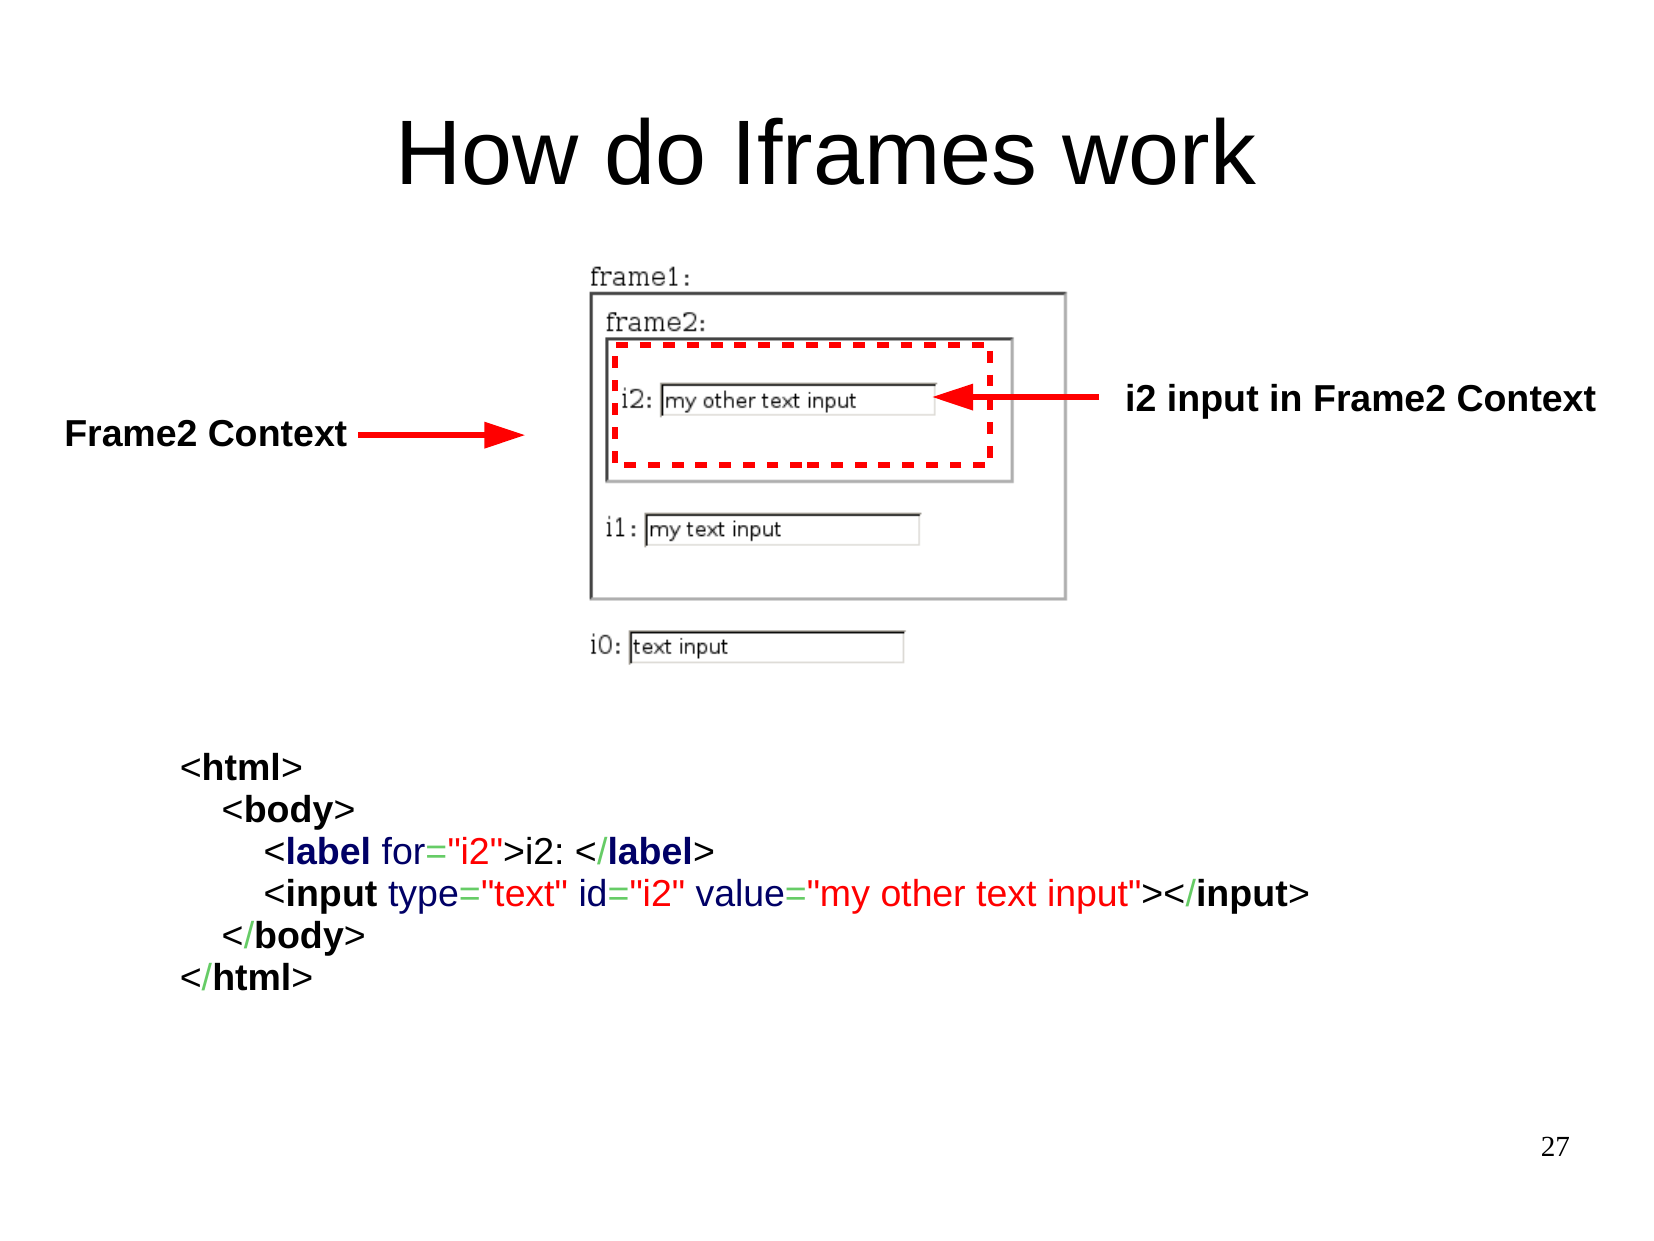

# How do Iframes work
i2 input in Frame2 Context
Frame2 Context
<html>
 <body>
 <label for="i2">i2: </label>
 <input type="text" id="i2" value="my other text input"></input>
 </body>
</html>
27